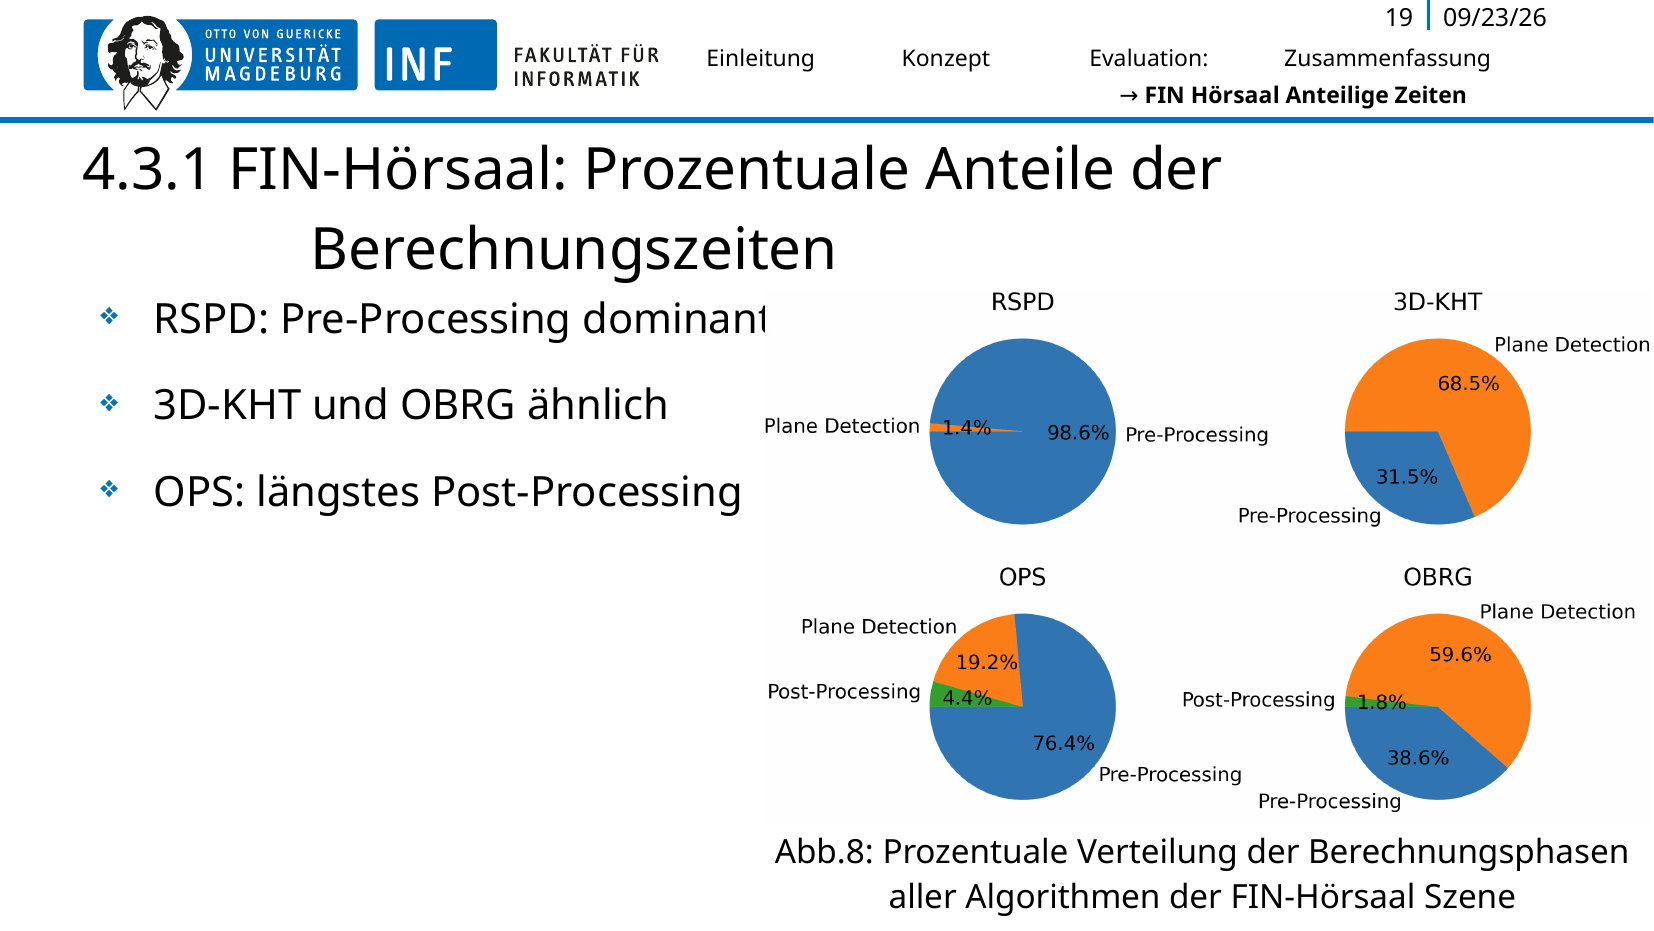

# 4.3.1 FIN-Hörsaal: Prozentuale Anteile der Berechnungszeiten
RSPD: Pre-Processing dominant
3D-KHT und OBRG ähnlich
OPS: längstes Post-Processing
Abb.8: Prozentuale Verteilung der Berechnungsphasen aller Algorithmen der FIN-Hörsaal Szene